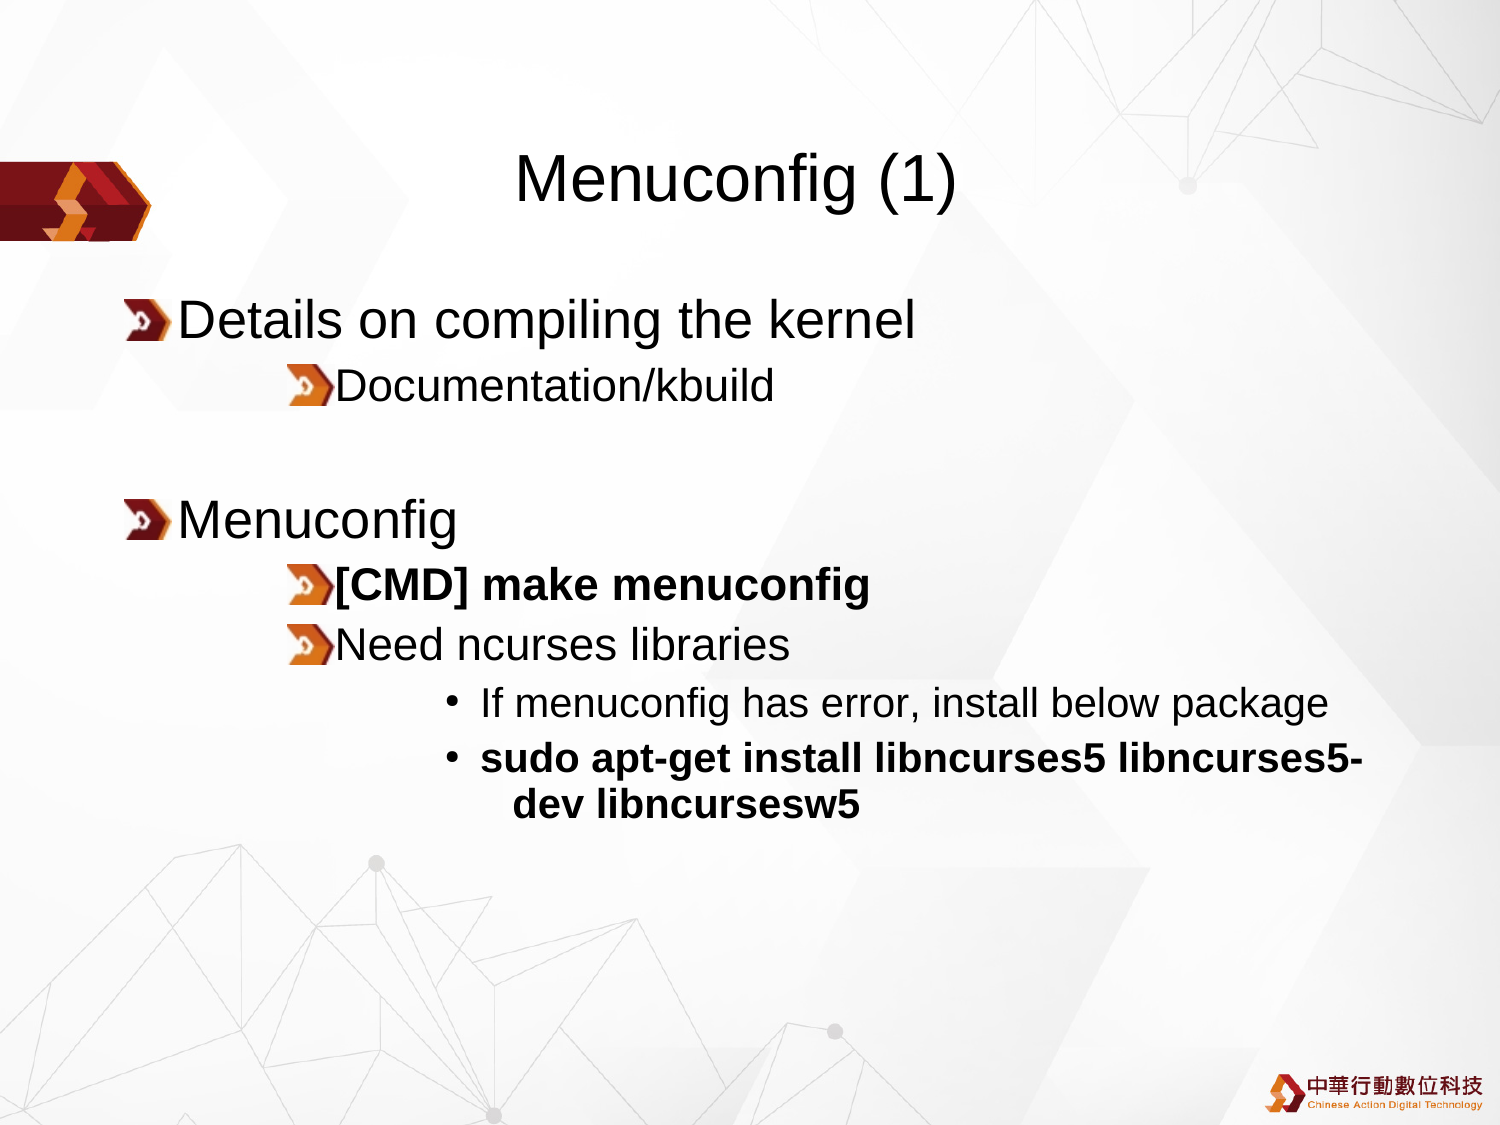

# Menuconfig (1)
Details on compiling the kernel
Documentation/kbuild
Menuconfig
[CMD] make menuconfig
Need ncurses libraries
If menuconfig has error, install below package
sudo apt-get install libncurses5 libncurses5-dev libncursesw5